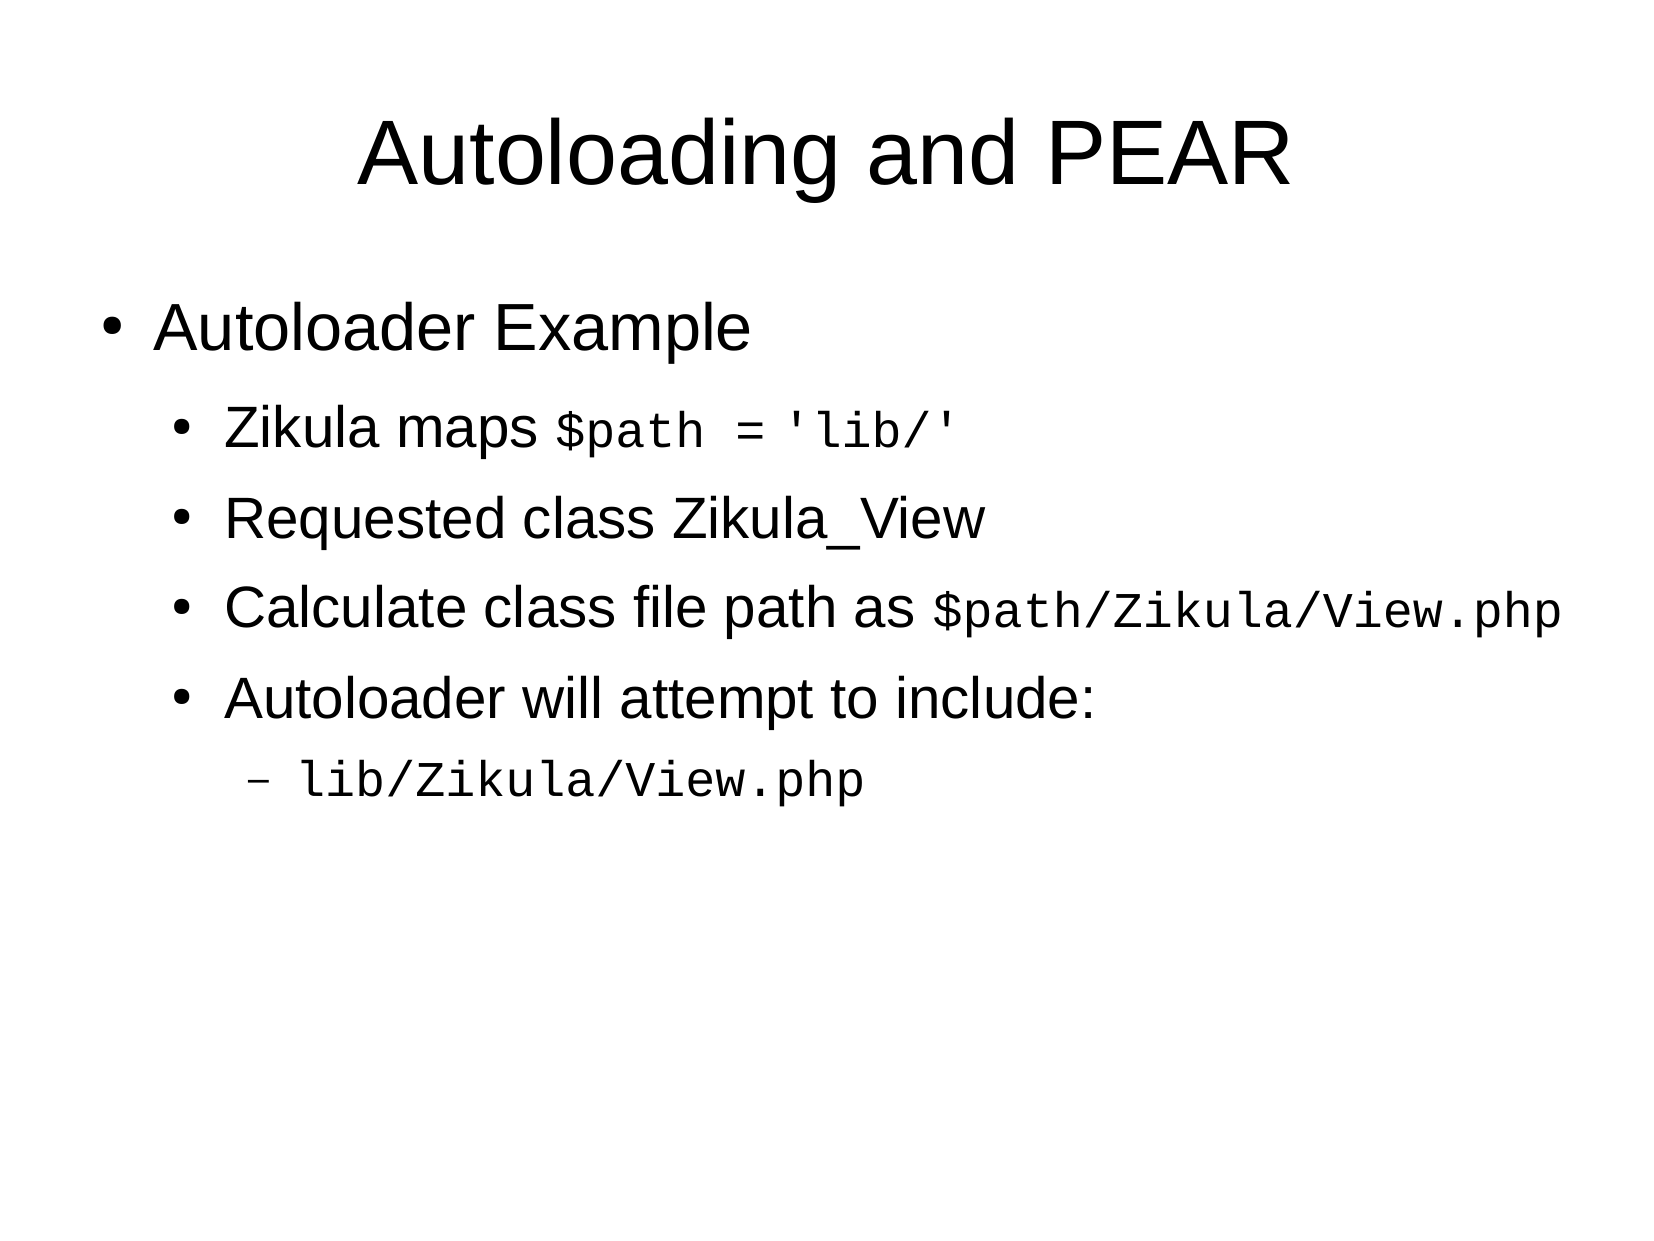

# Autoloading and PEAR
Autoloader Example
Zikula maps $path = 'lib/'
Requested class Zikula_View
Calculate class file path as $path/Zikula/View.php
Autoloader will attempt to include:
lib/Zikula/View.php